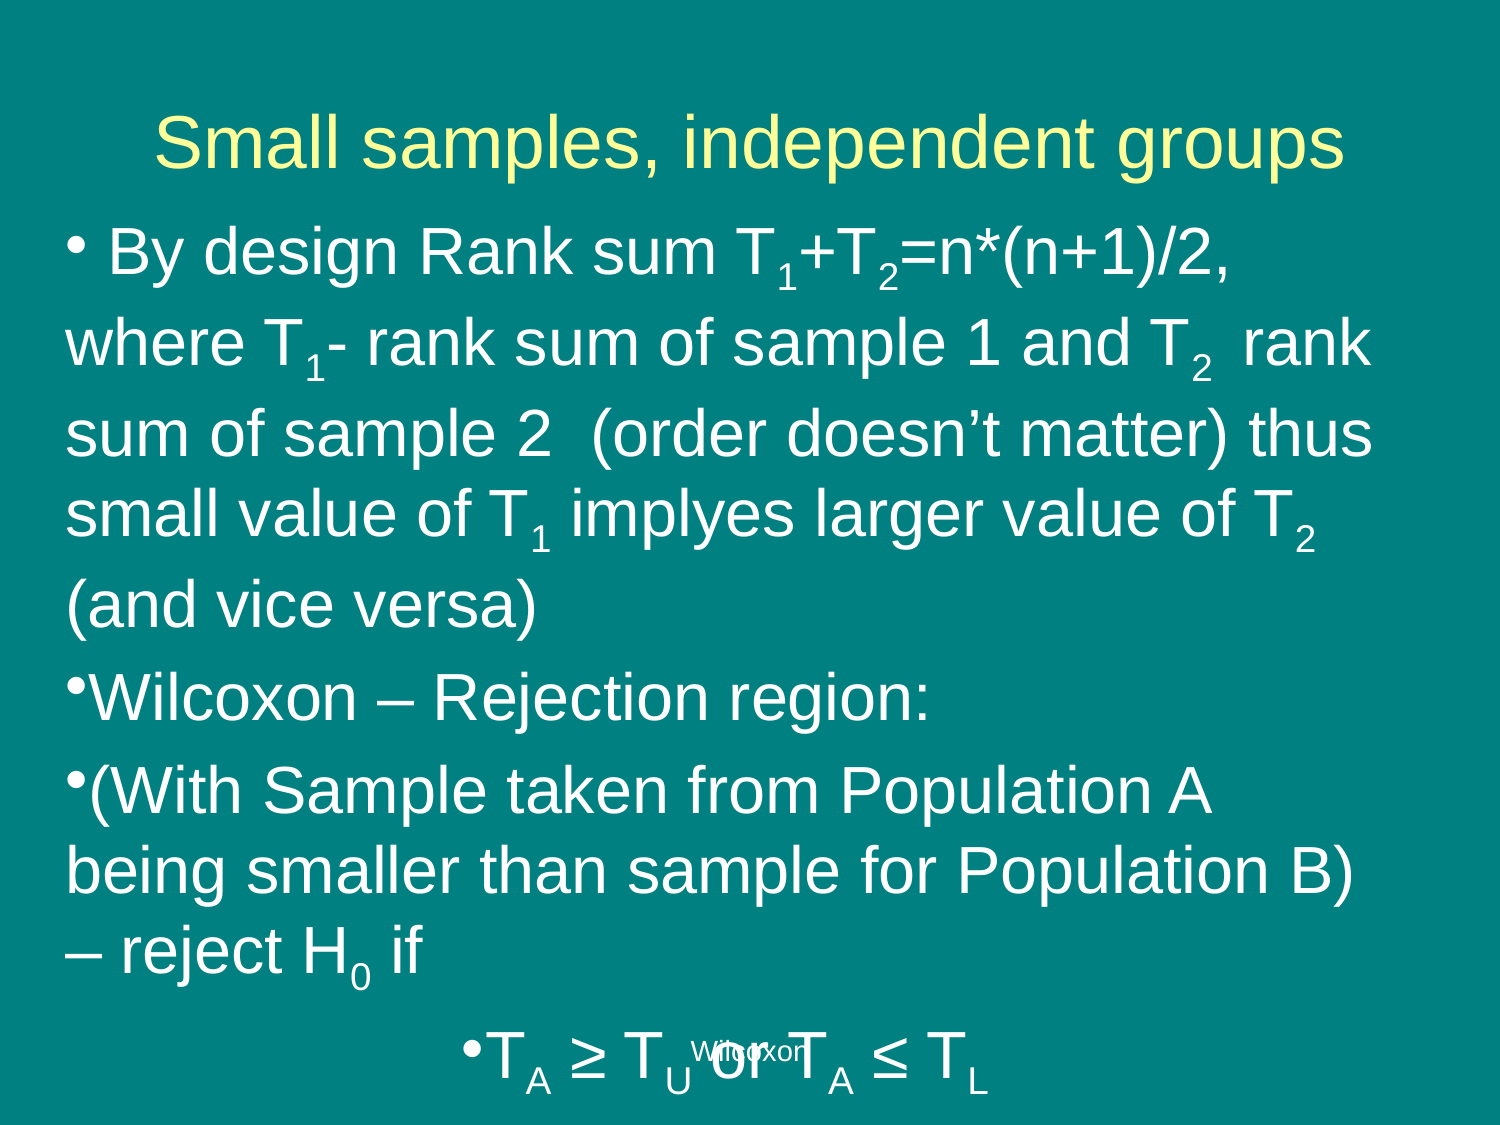

# Small samples, independent groups
 By design Rank sum T1+T2=n*(n+1)/2, where T1- rank sum of sample 1 and T2 rank sum of sample 2 (order doesn’t matter) thus small value of T1 implyes larger value of T2 (and vice versa)
Wilcoxon – Rejection region:
(With Sample taken from Population A being smaller than sample for Population B) – reject H0 if
TA ≥ TU or TA ≤ TL
Wilcoxon